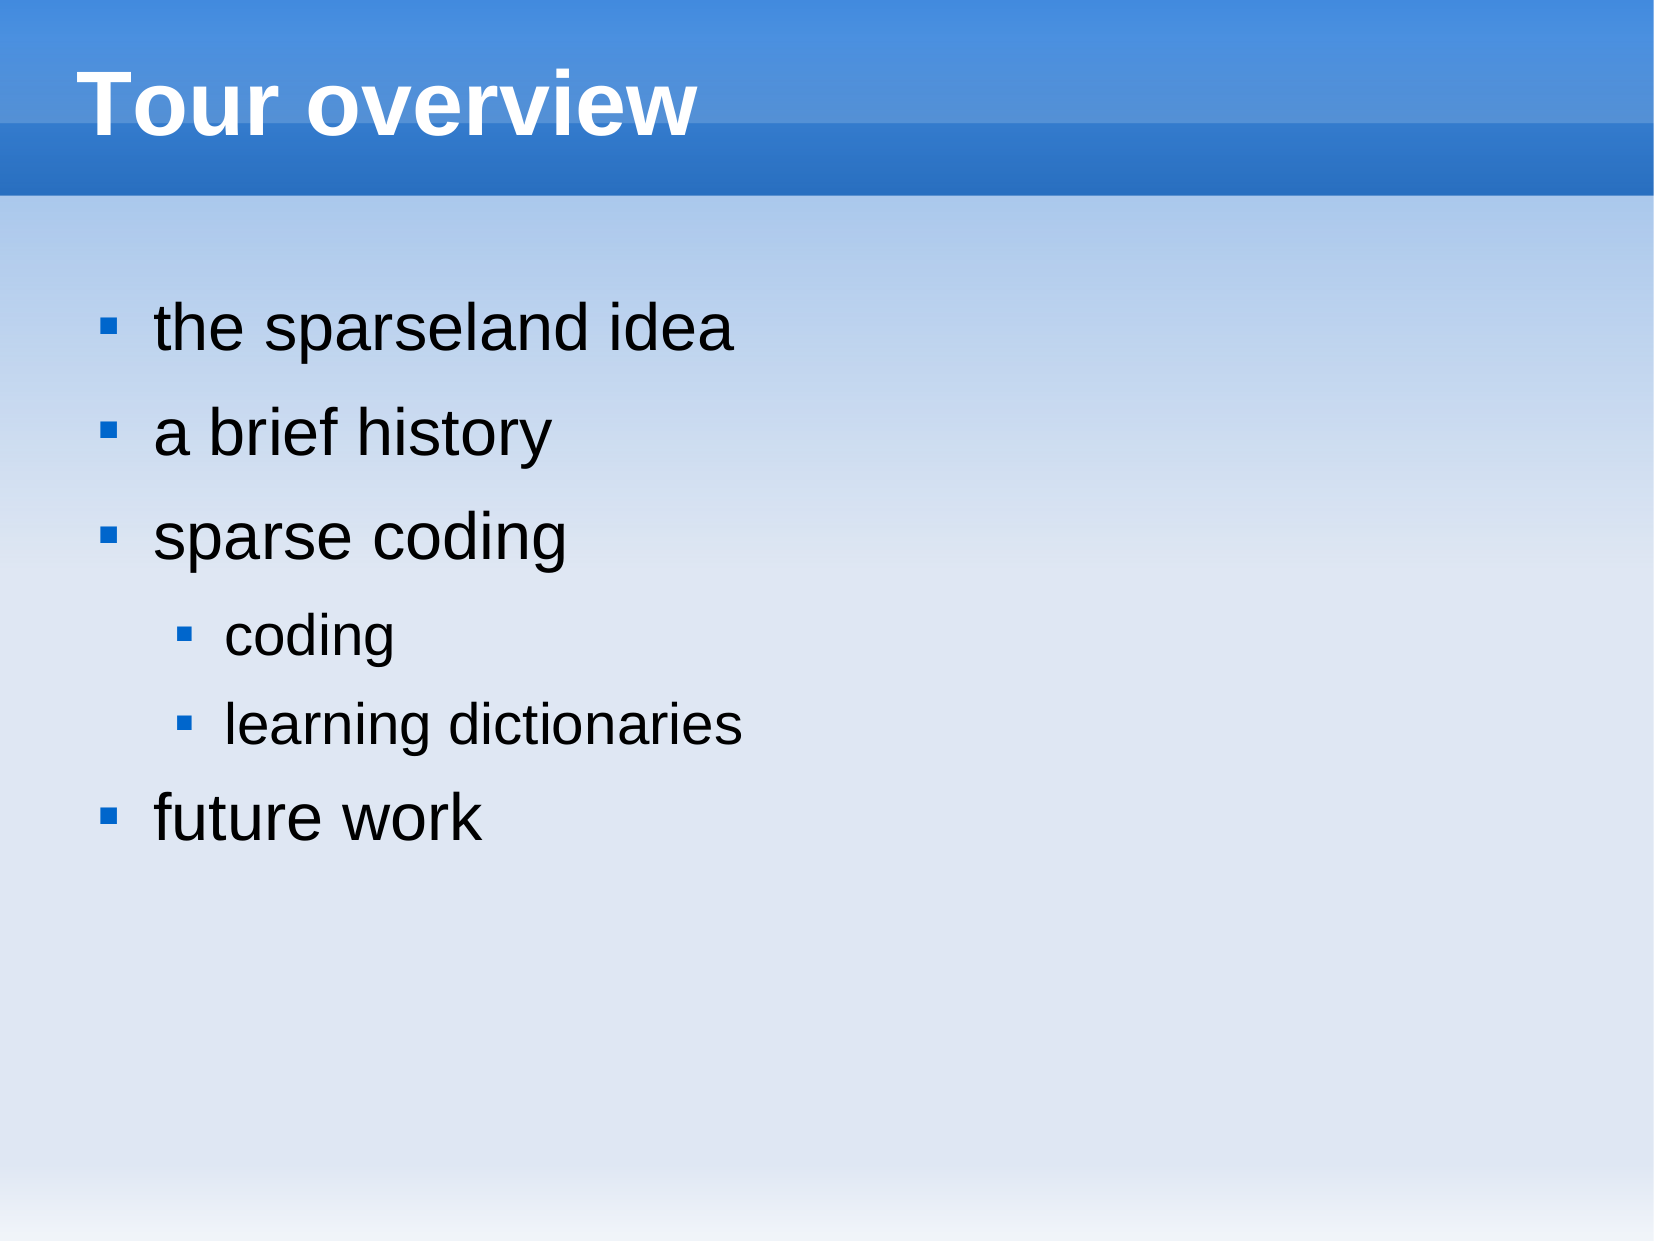

Tour overview
# the sparseland idea
a brief history
sparse coding
coding
learning dictionaries
future work